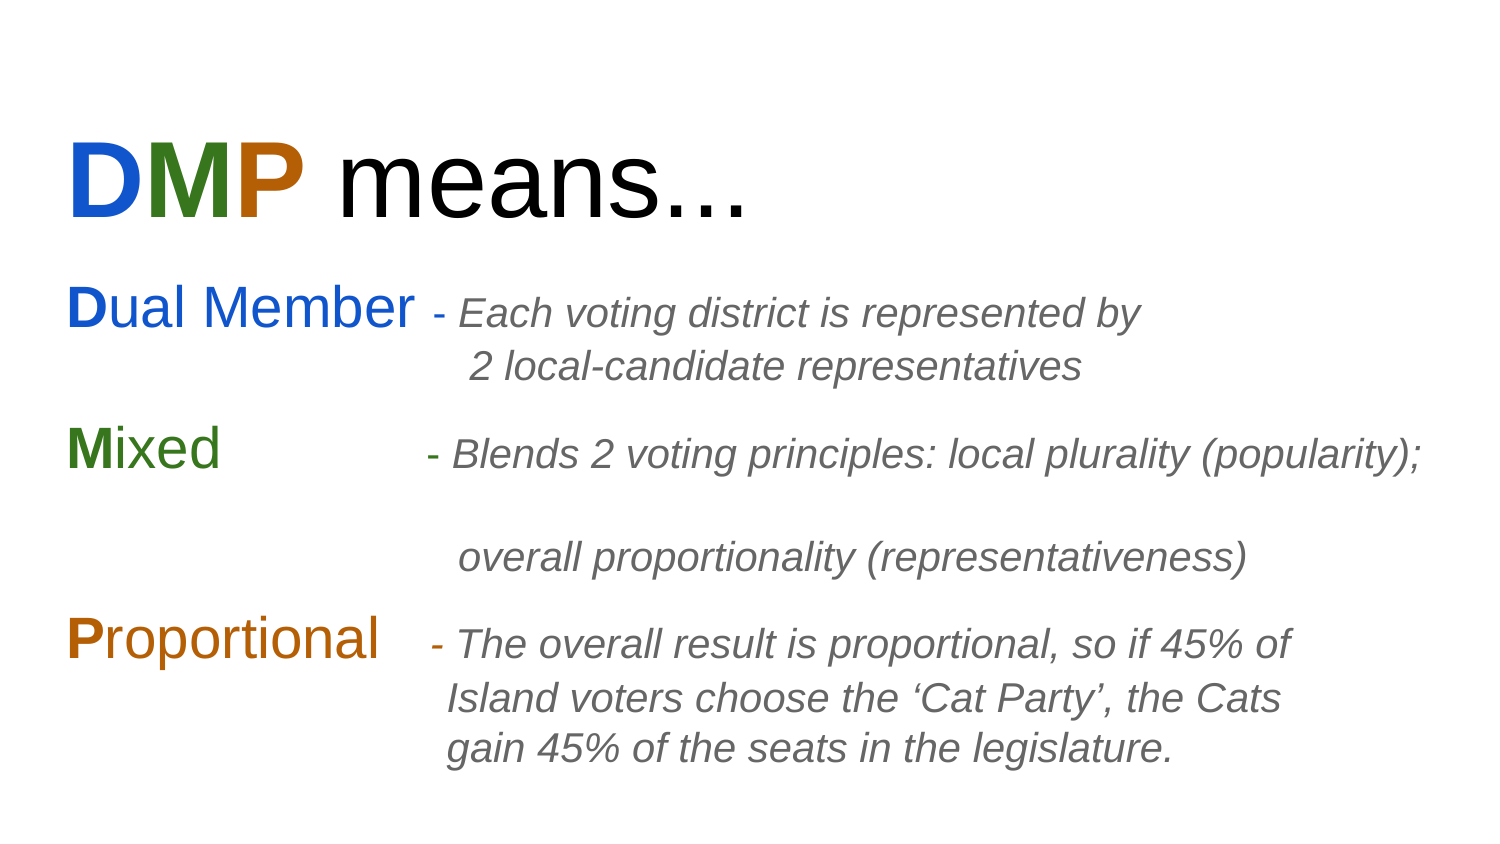

# DMP means...
Dual Member - Each voting district is represented by
					 2 local-candidate representatives
Mixed 		 - Blends 2 voting principles: local plurality (popularity);
					 overall proportionality (representativeness)
Proportional - The overall result is proportional, so if 45% of
					 Island voters choose the ‘Cat Party’, the Cats
					 gain 45% of the seats in the legislature.